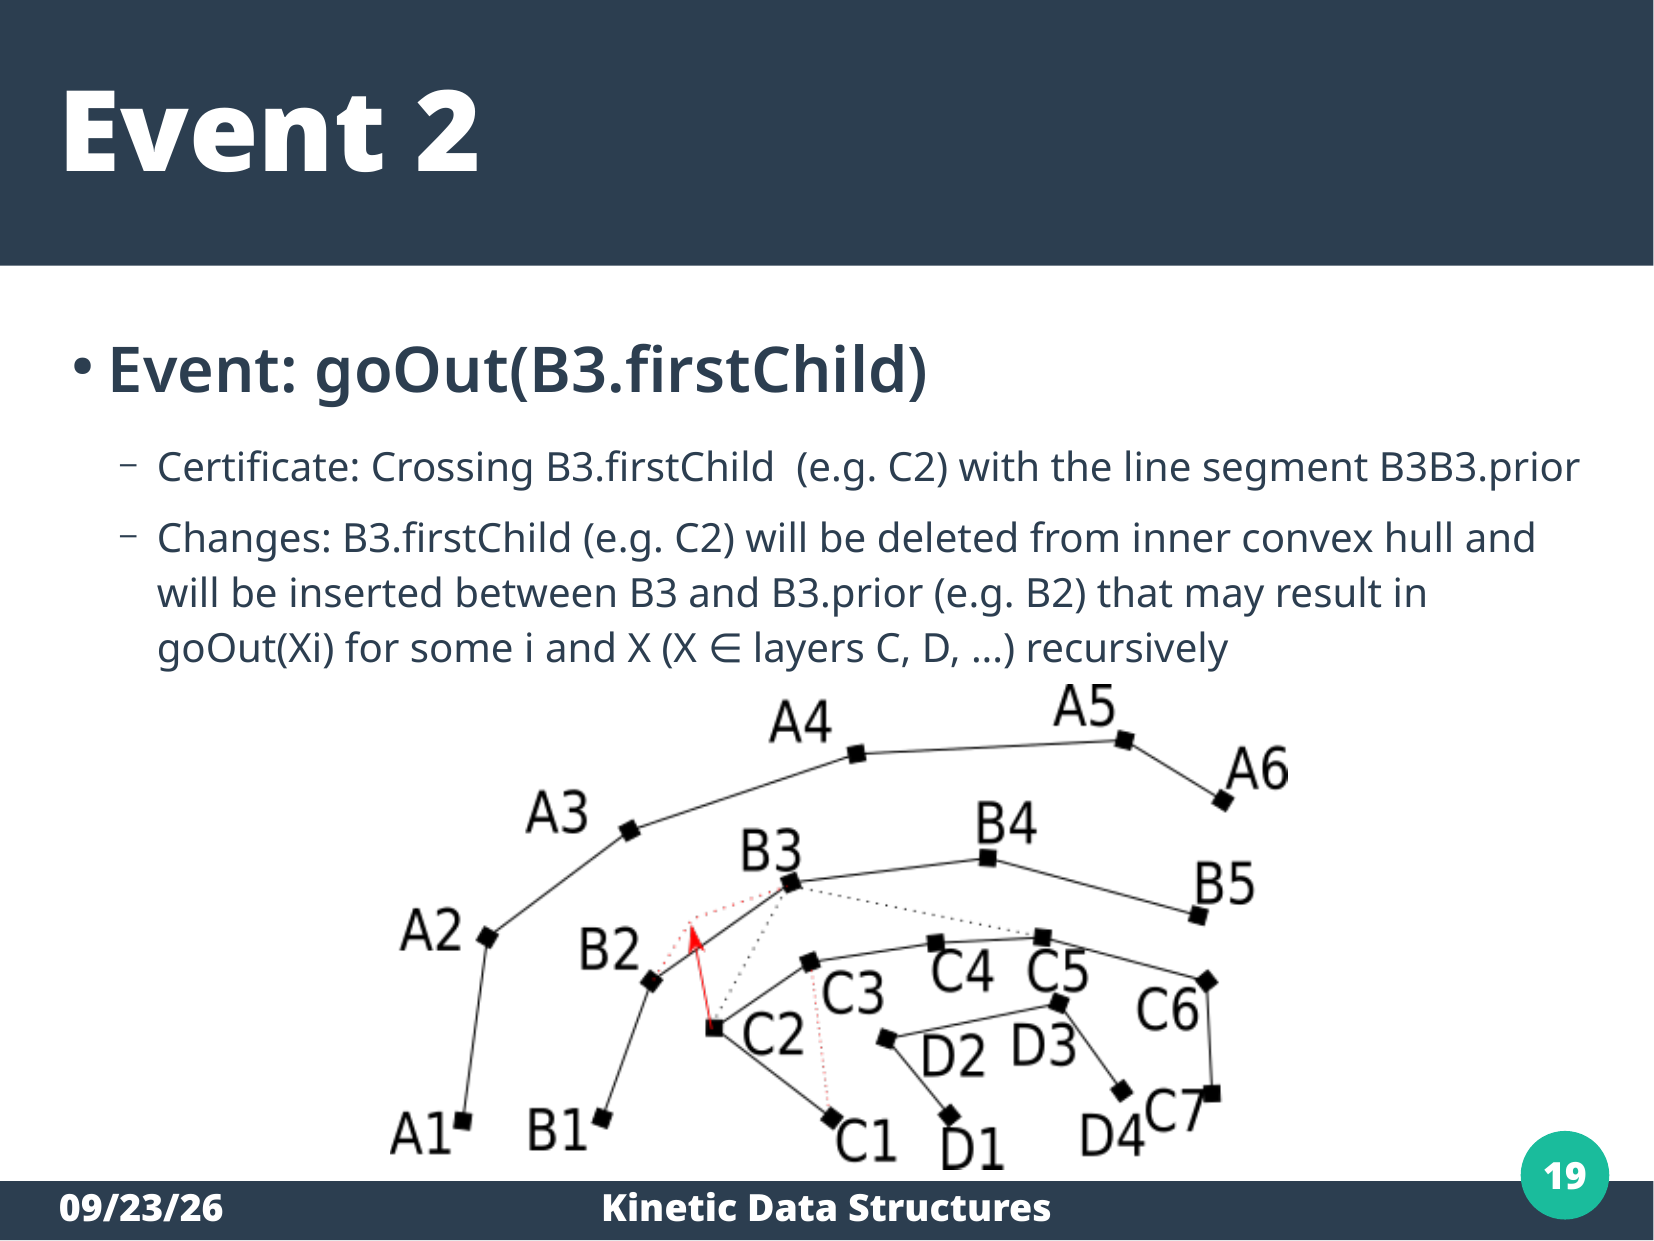

# Event 2
Event: goOut(B3.firstChild)
Certificate: Crossing B3.firstChild (e.g. C2) with the line segment B3B3.prior
Changes: B3.firstChild (e.g. C2) will be deleted from inner convex hull and will be inserted between B3 and B3.prior (e.g. B2) that may result in goOut(Xi) for some i and X (X ∈ layers C, D, ...) recursively
19
Kinetic Data Structures